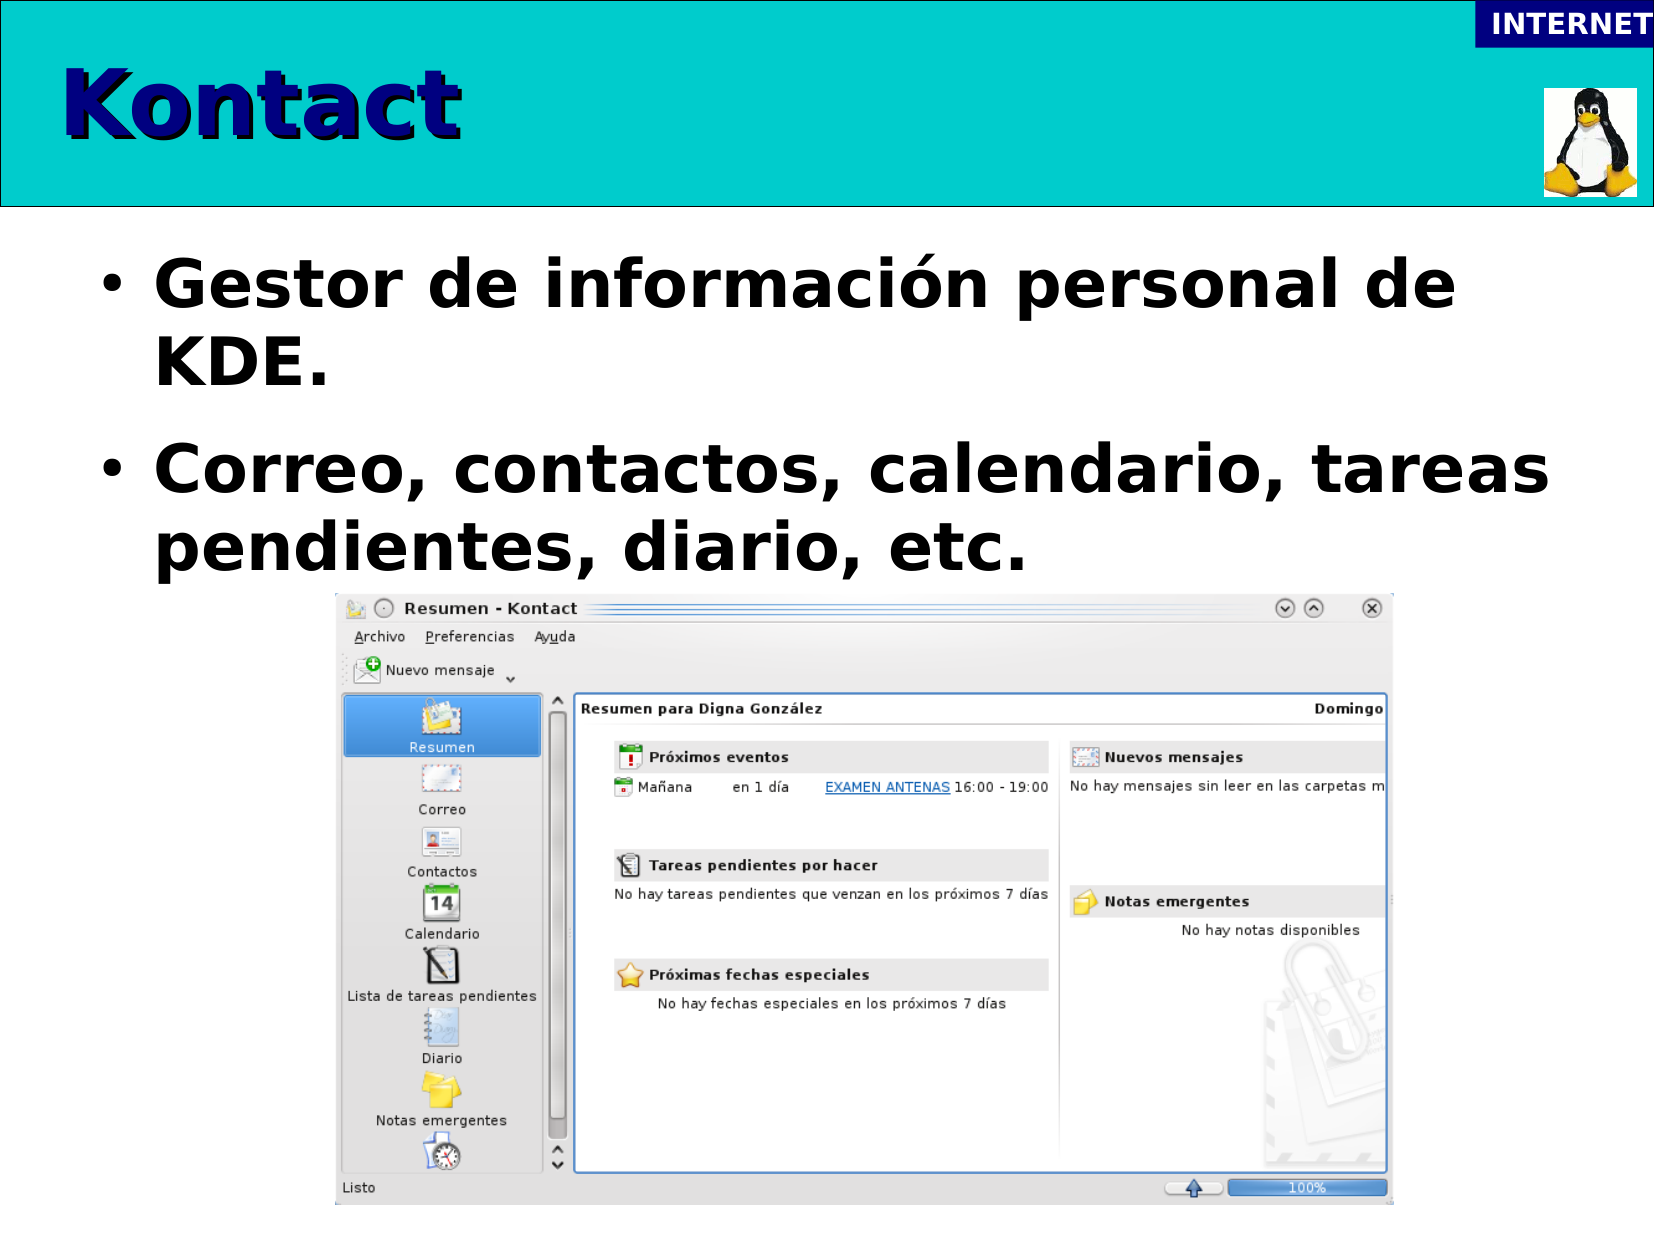

INTERNET
# Kontact
Gestor de información personal de KDE.
Correo, contactos, calendario, tareas pendientes, diario, etc.